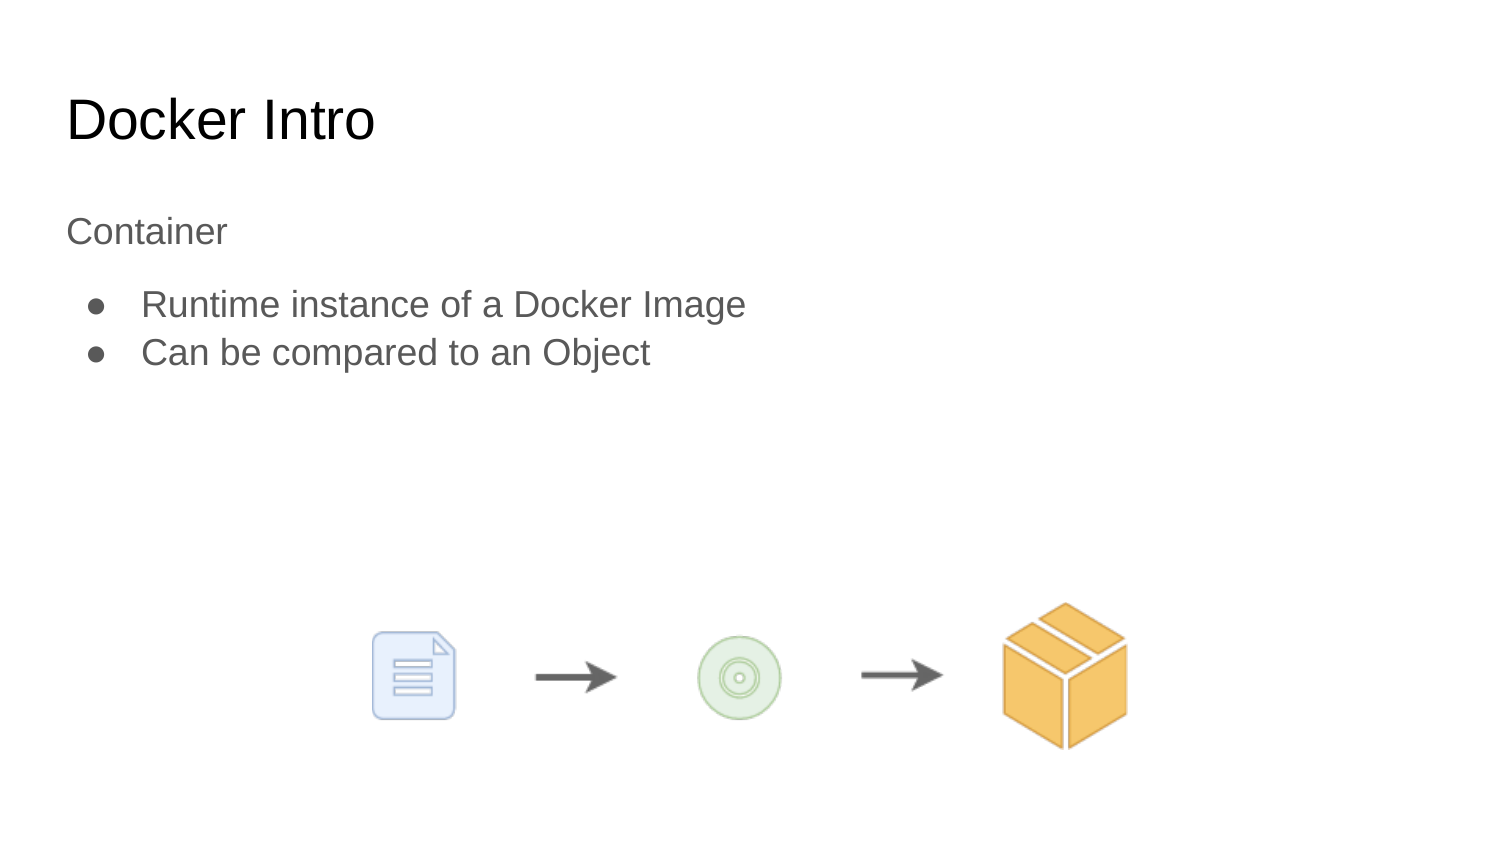

# Docker Intro
Container
Runtime instance of a Docker Image
Can be compared to an Object